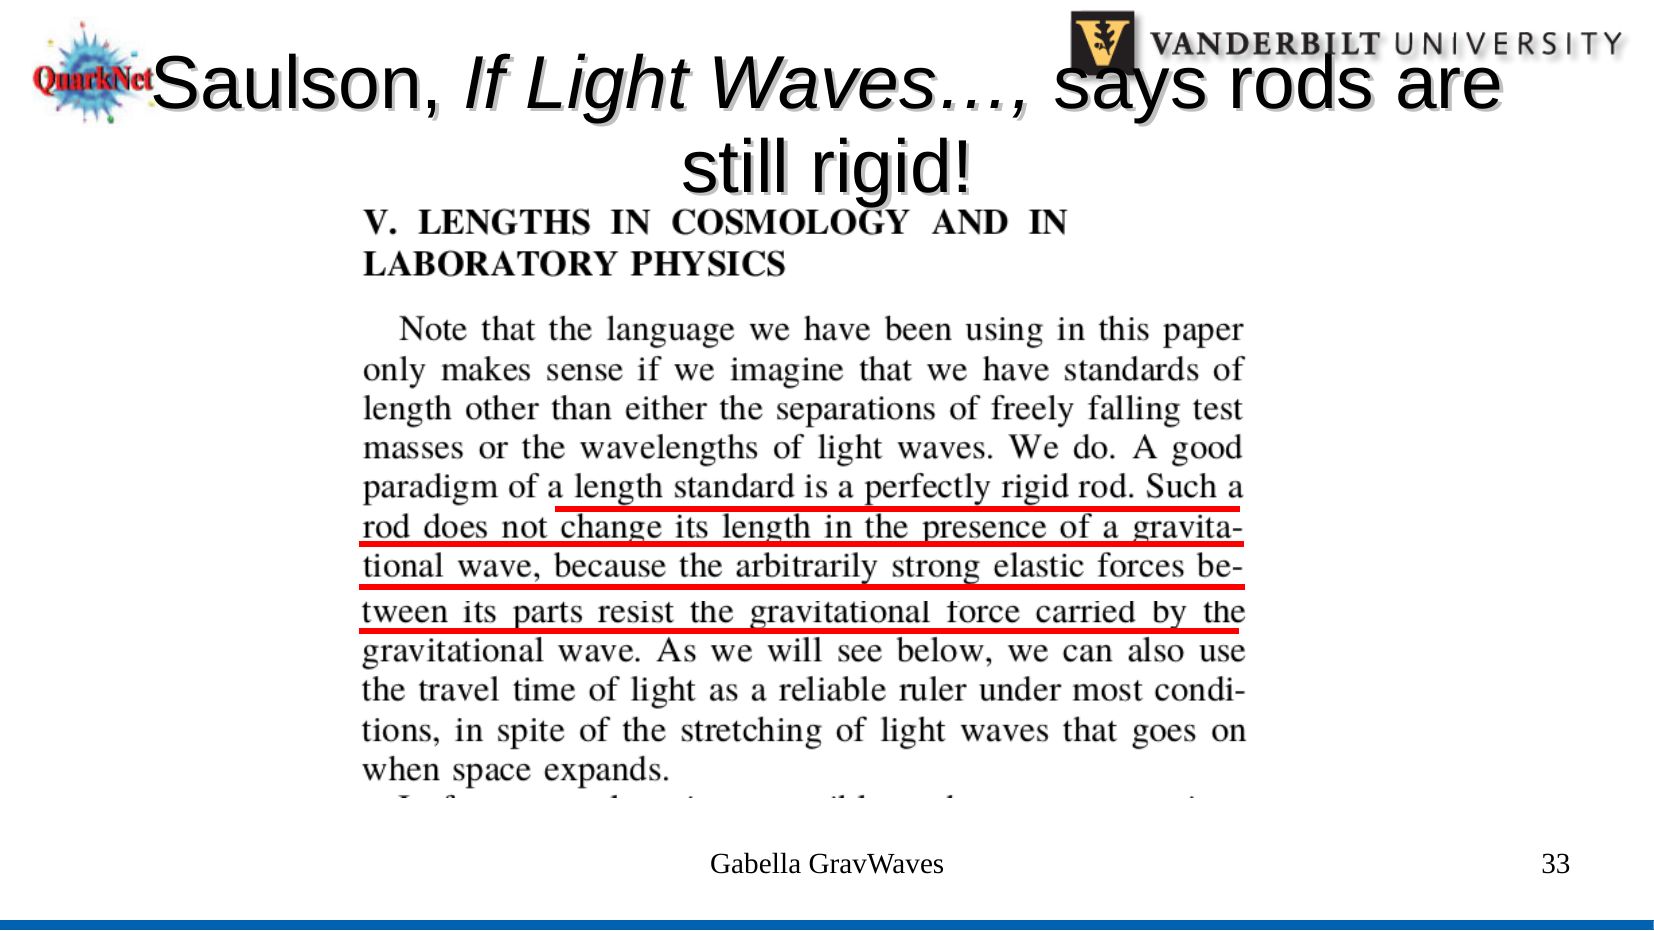

# Saulson, If Light Waves…, says rods are still rigid!
Gabella GravWaves
33